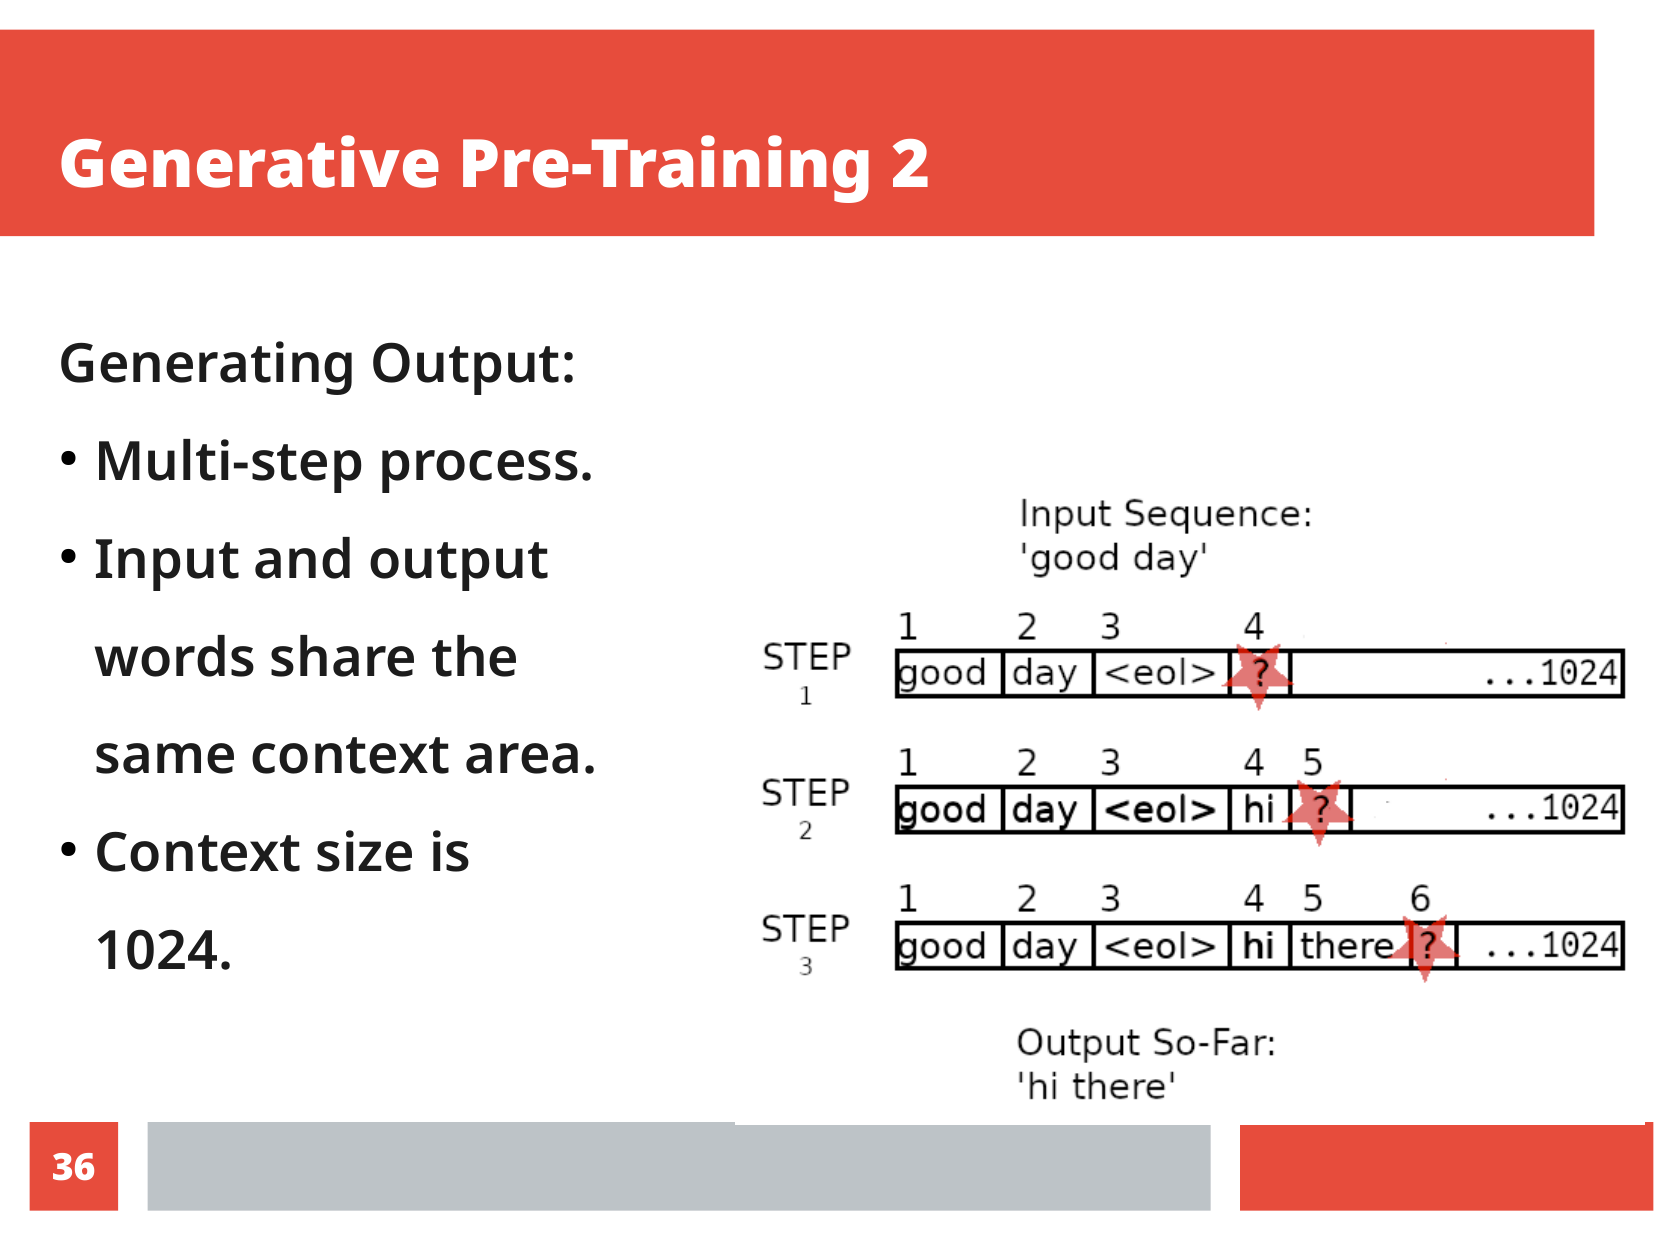

# Generative Pre-Training 2
Generating Output:
Multi-step process.
Input and output
words share the
same context area.
Context size is
1024.
36